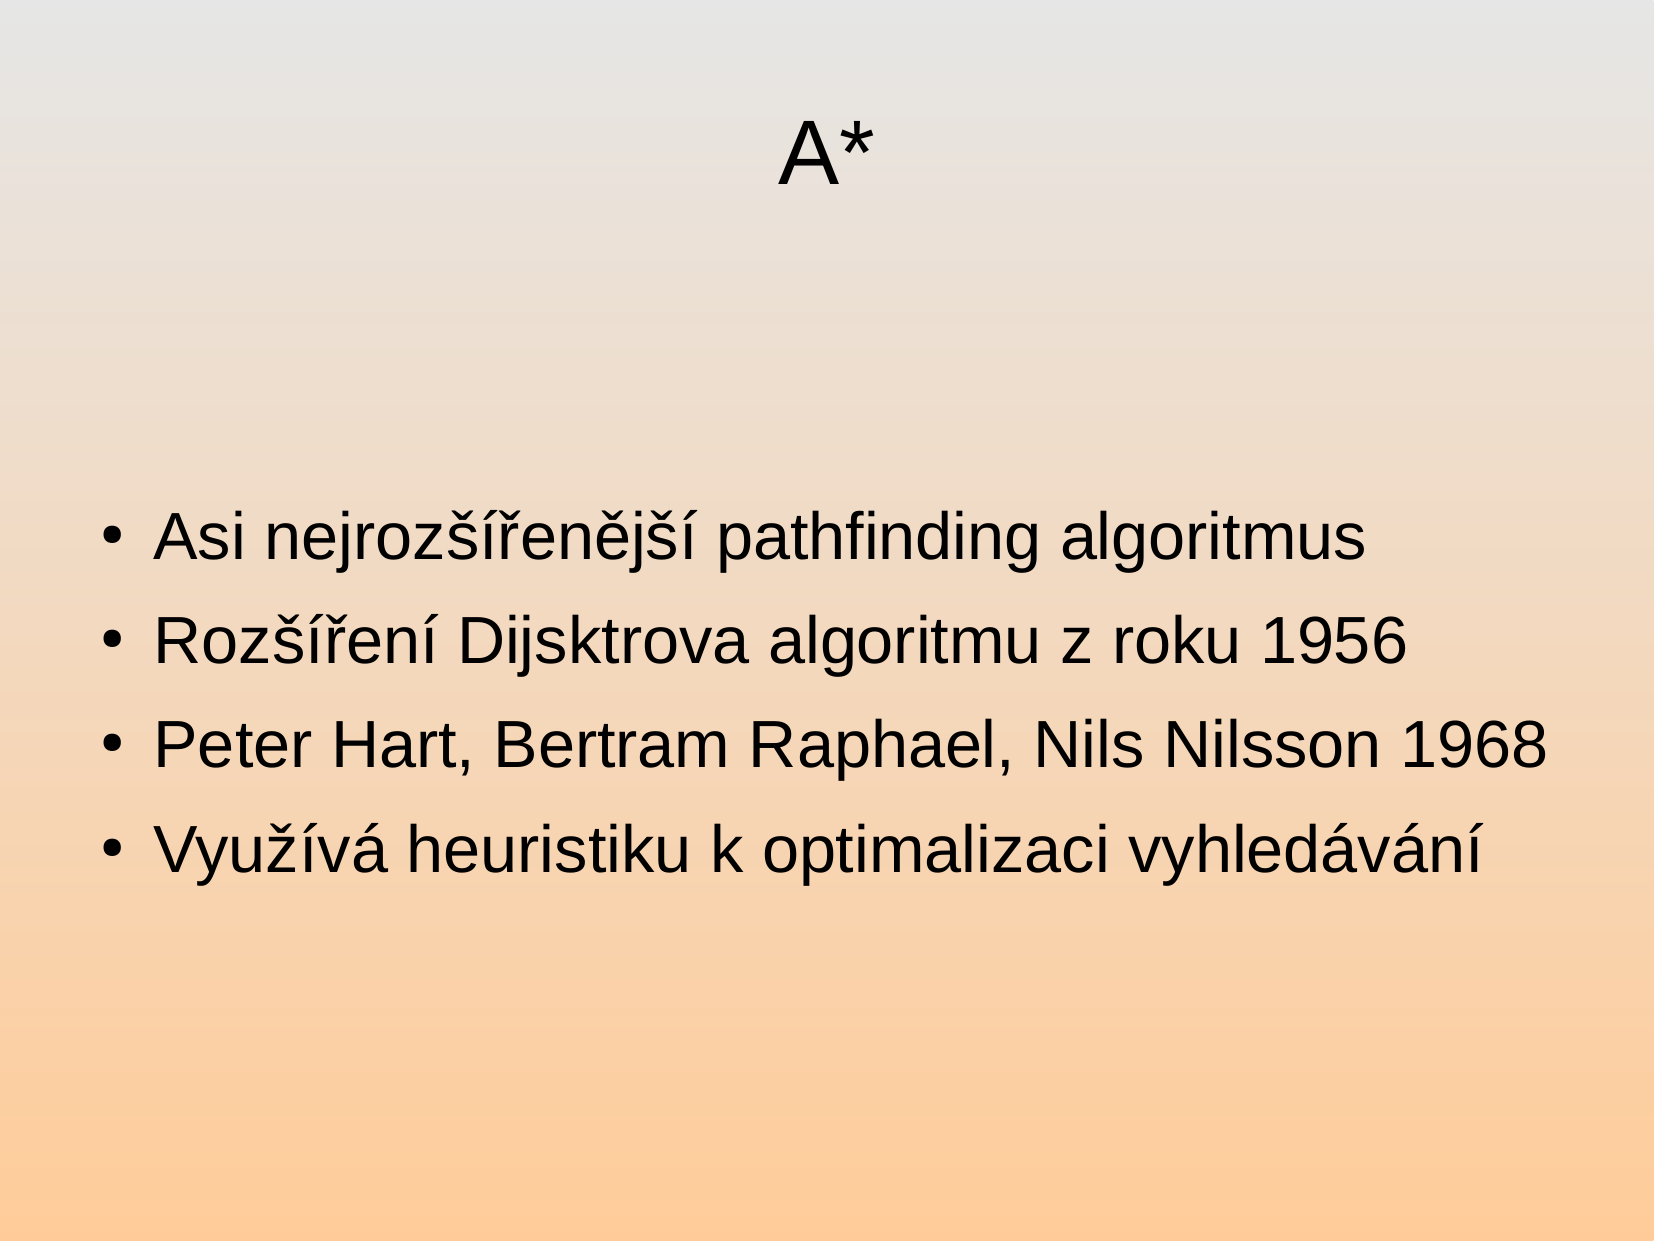

# A*
Asi nejrozšířenější pathfinding algoritmus
Rozšíření Dijsktrova algoritmu z roku 1956
Peter Hart, Bertram Raphael, Nils Nilsson 1968
Využívá heuristiku k optimalizaci vyhledávání